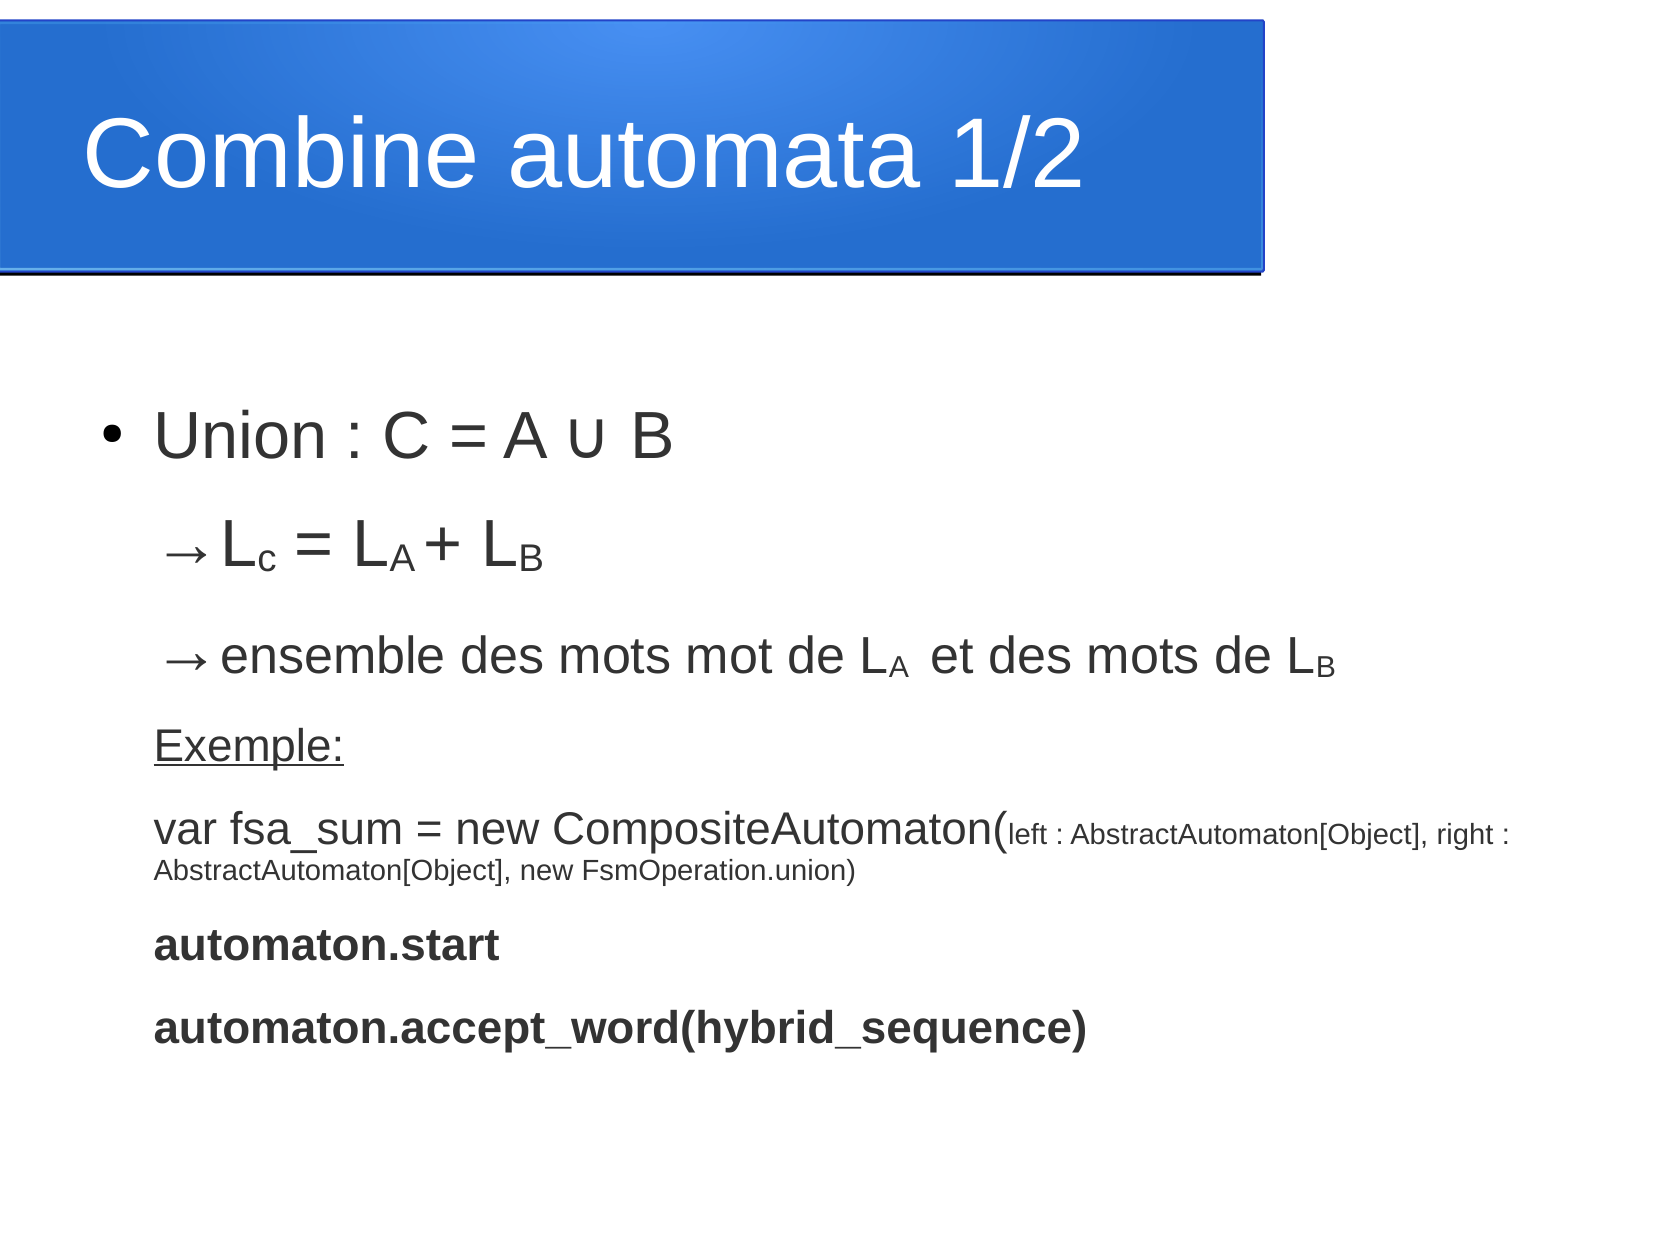

# Combine automata 1/2
Union : C = A ∪ B
→Lc = LA + LB
→ensemble des mots mot de LA et des mots de LB
Exemple:
var fsa_sum = new CompositeAutomaton(left : AbstractAutomaton[Object], right : AbstractAutomaton[Object], new FsmOperation.union)
automaton.start
automaton.accept_word(hybrid_sequence)